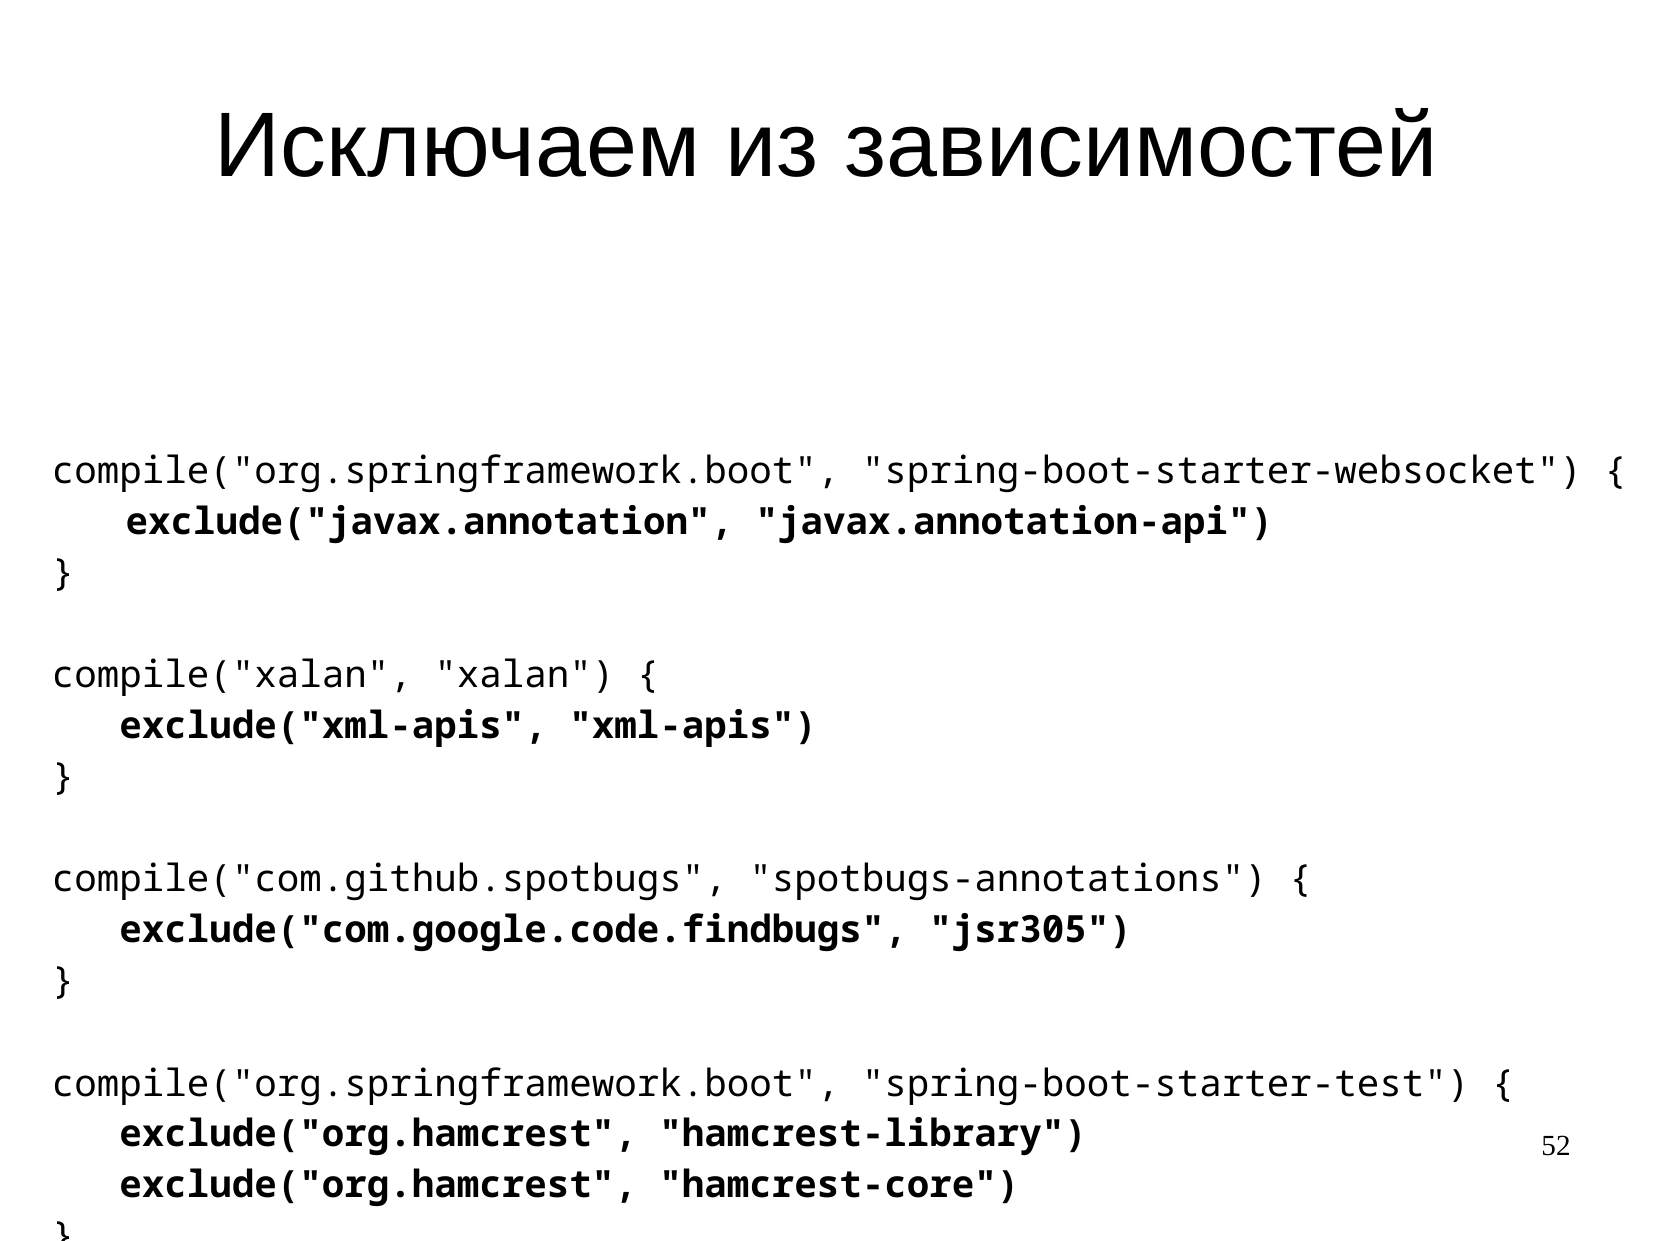

# Исключаем из зависимостей
compile("org.springframework.boot", "spring-boot-starter-websocket") {
	exclude("javax.annotation", "javax.annotation-api")
}
compile("xalan", "xalan") {
 exclude("xml-apis", "xml-apis")
}
compile("com.github.spotbugs", "spotbugs-annotations") {
 exclude("com.google.code.findbugs", "jsr305")
}
compile("org.springframework.boot", "spring-boot-starter-test") {
 exclude("org.hamcrest", "hamcrest-library")
 exclude("org.hamcrest", "hamcrest-core")
}
52